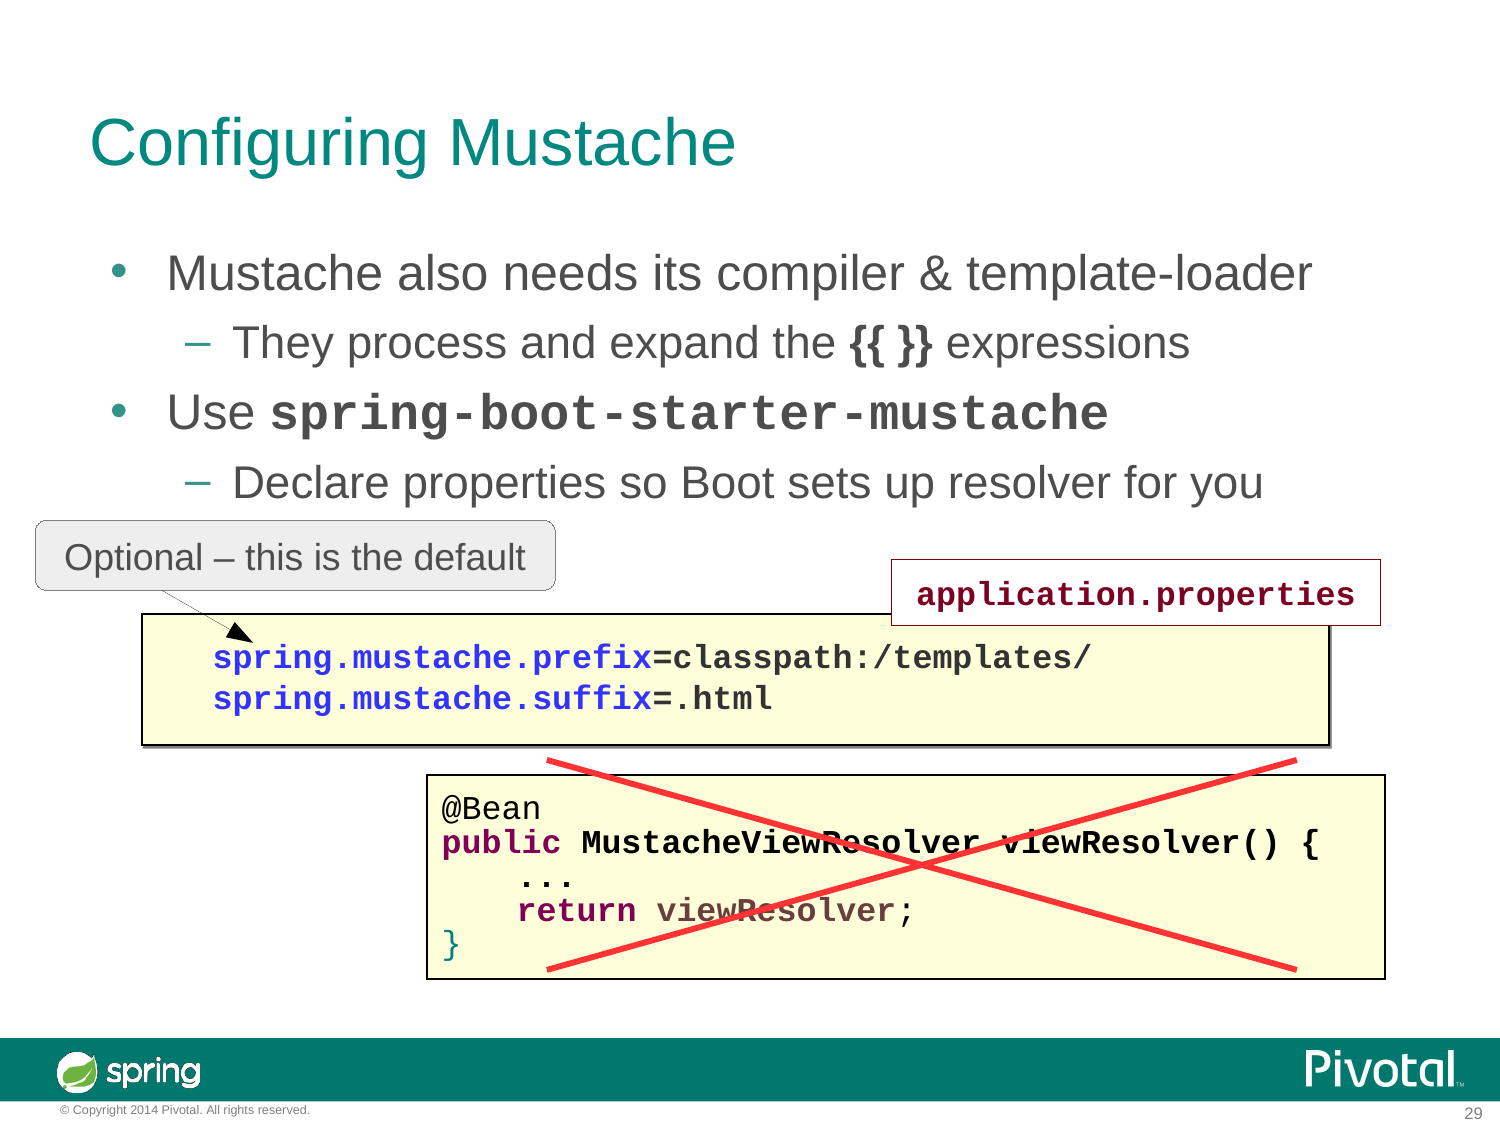

# Configuring Mustache
Mustache also needs its compiler & template-loader
They process and expand the {{ }} expressions
Use spring-boot-starter-mustache
Declare properties so Boot sets up resolver for you
Optional – this is the default
application.properties
spring.mustache.prefix=classpath:/templates/
spring.mustache.suffix=.html
@Bean
public MustacheViewResolver viewResolver() {
	...
	return viewResolver;
}